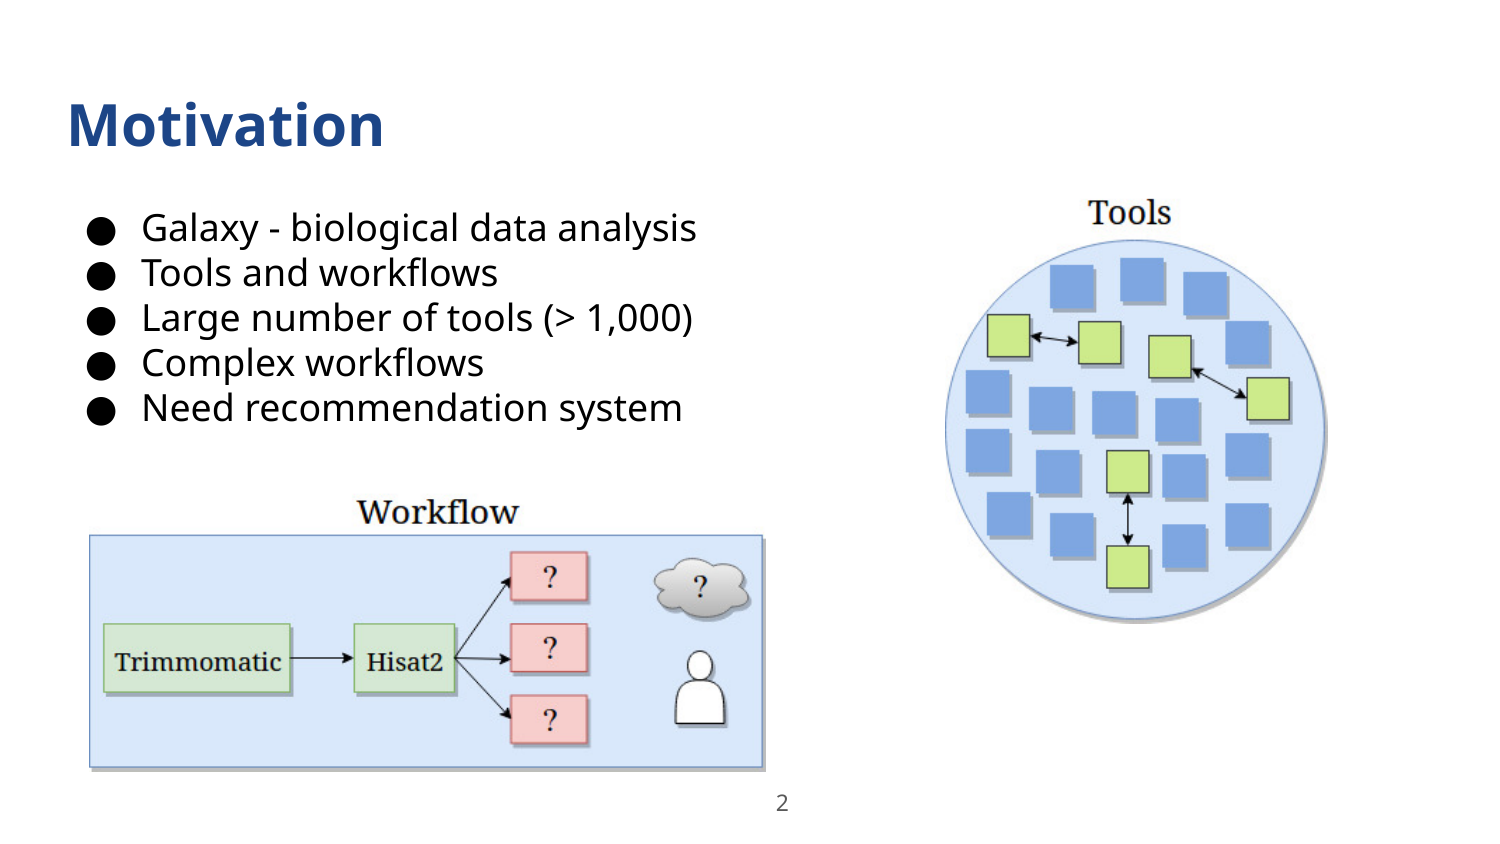

# Motivation
Galaxy - biological data analysis
Tools and workflows
Large number of tools (> 1,000)
Complex workflows
Need recommendation system